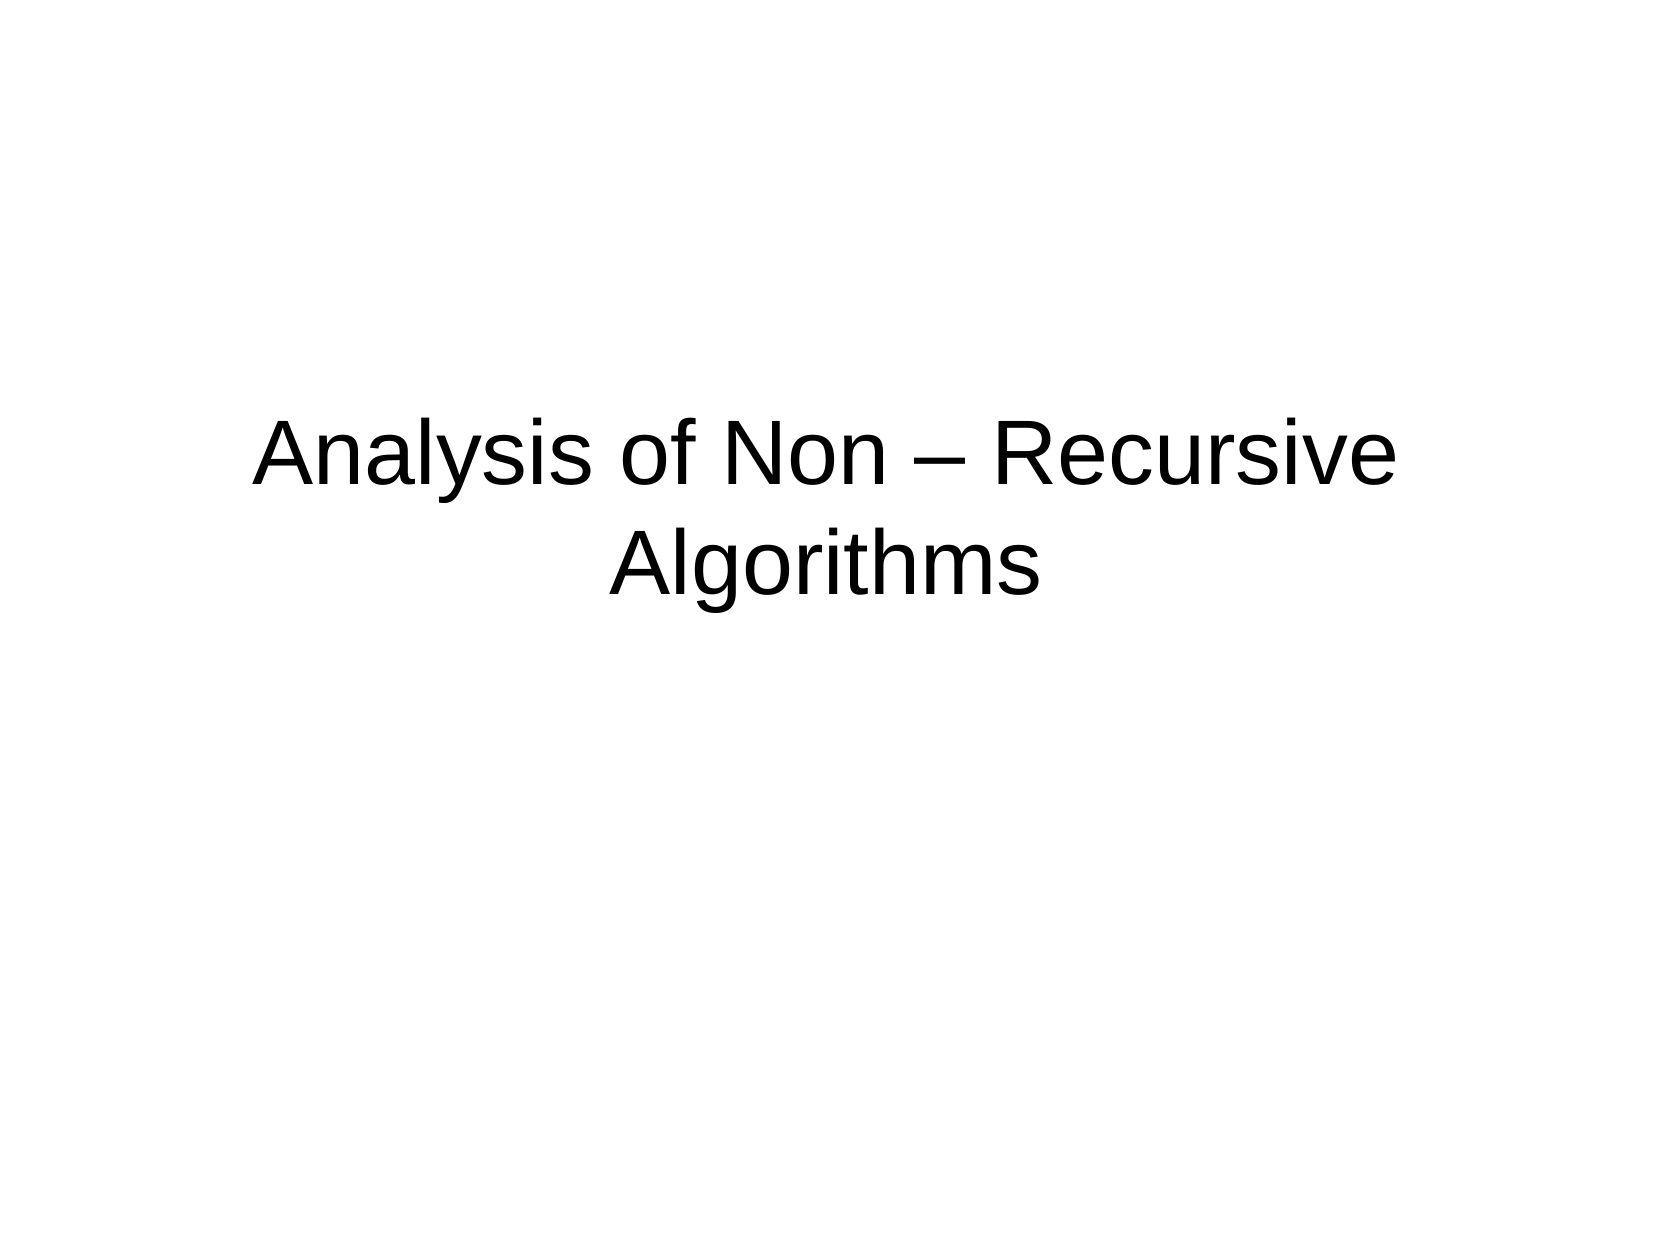

# Analysis of Non – Recursive Algorithms